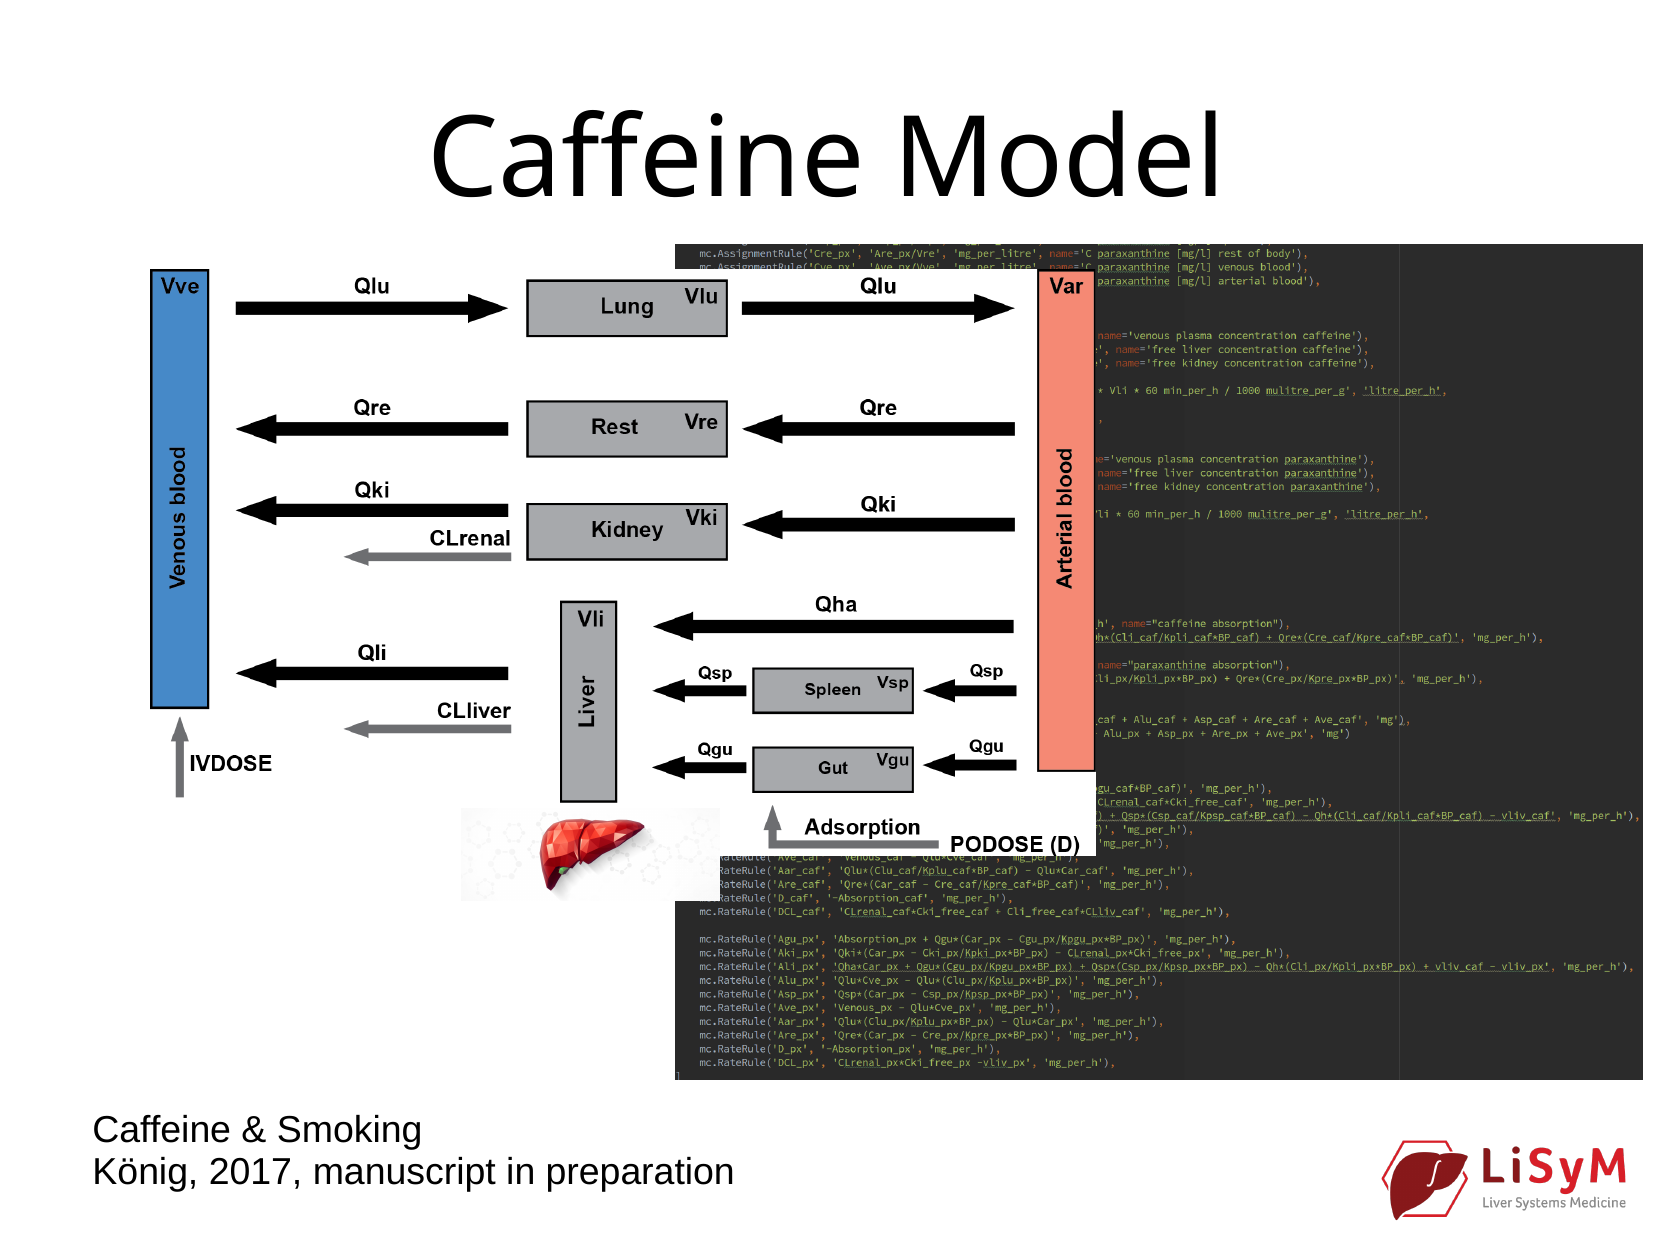

# Caffeine Model
Caffeine & Smoking
König, 2017, manuscript in preparation